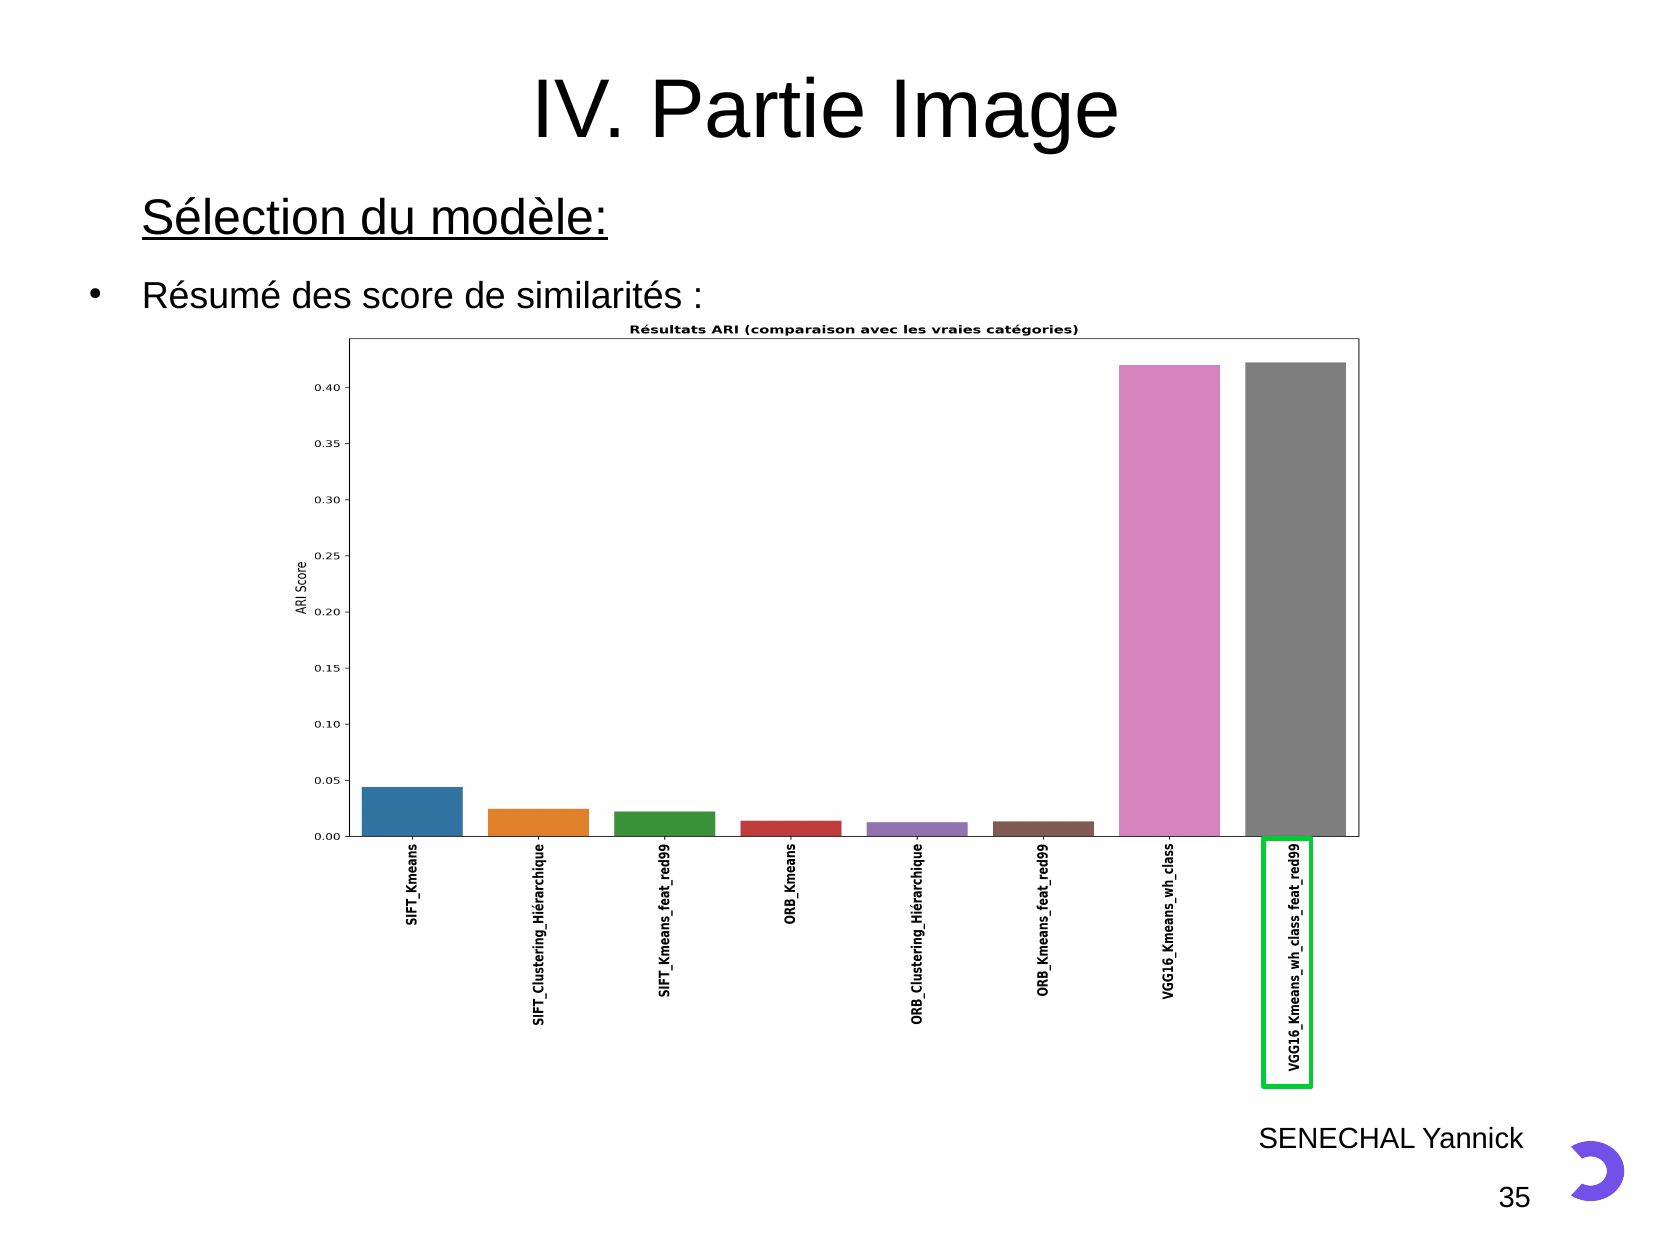

# IV. Partie Image
Sélection du modèle:
Résumé des score de similarités :
SENECHAL Yannick
35